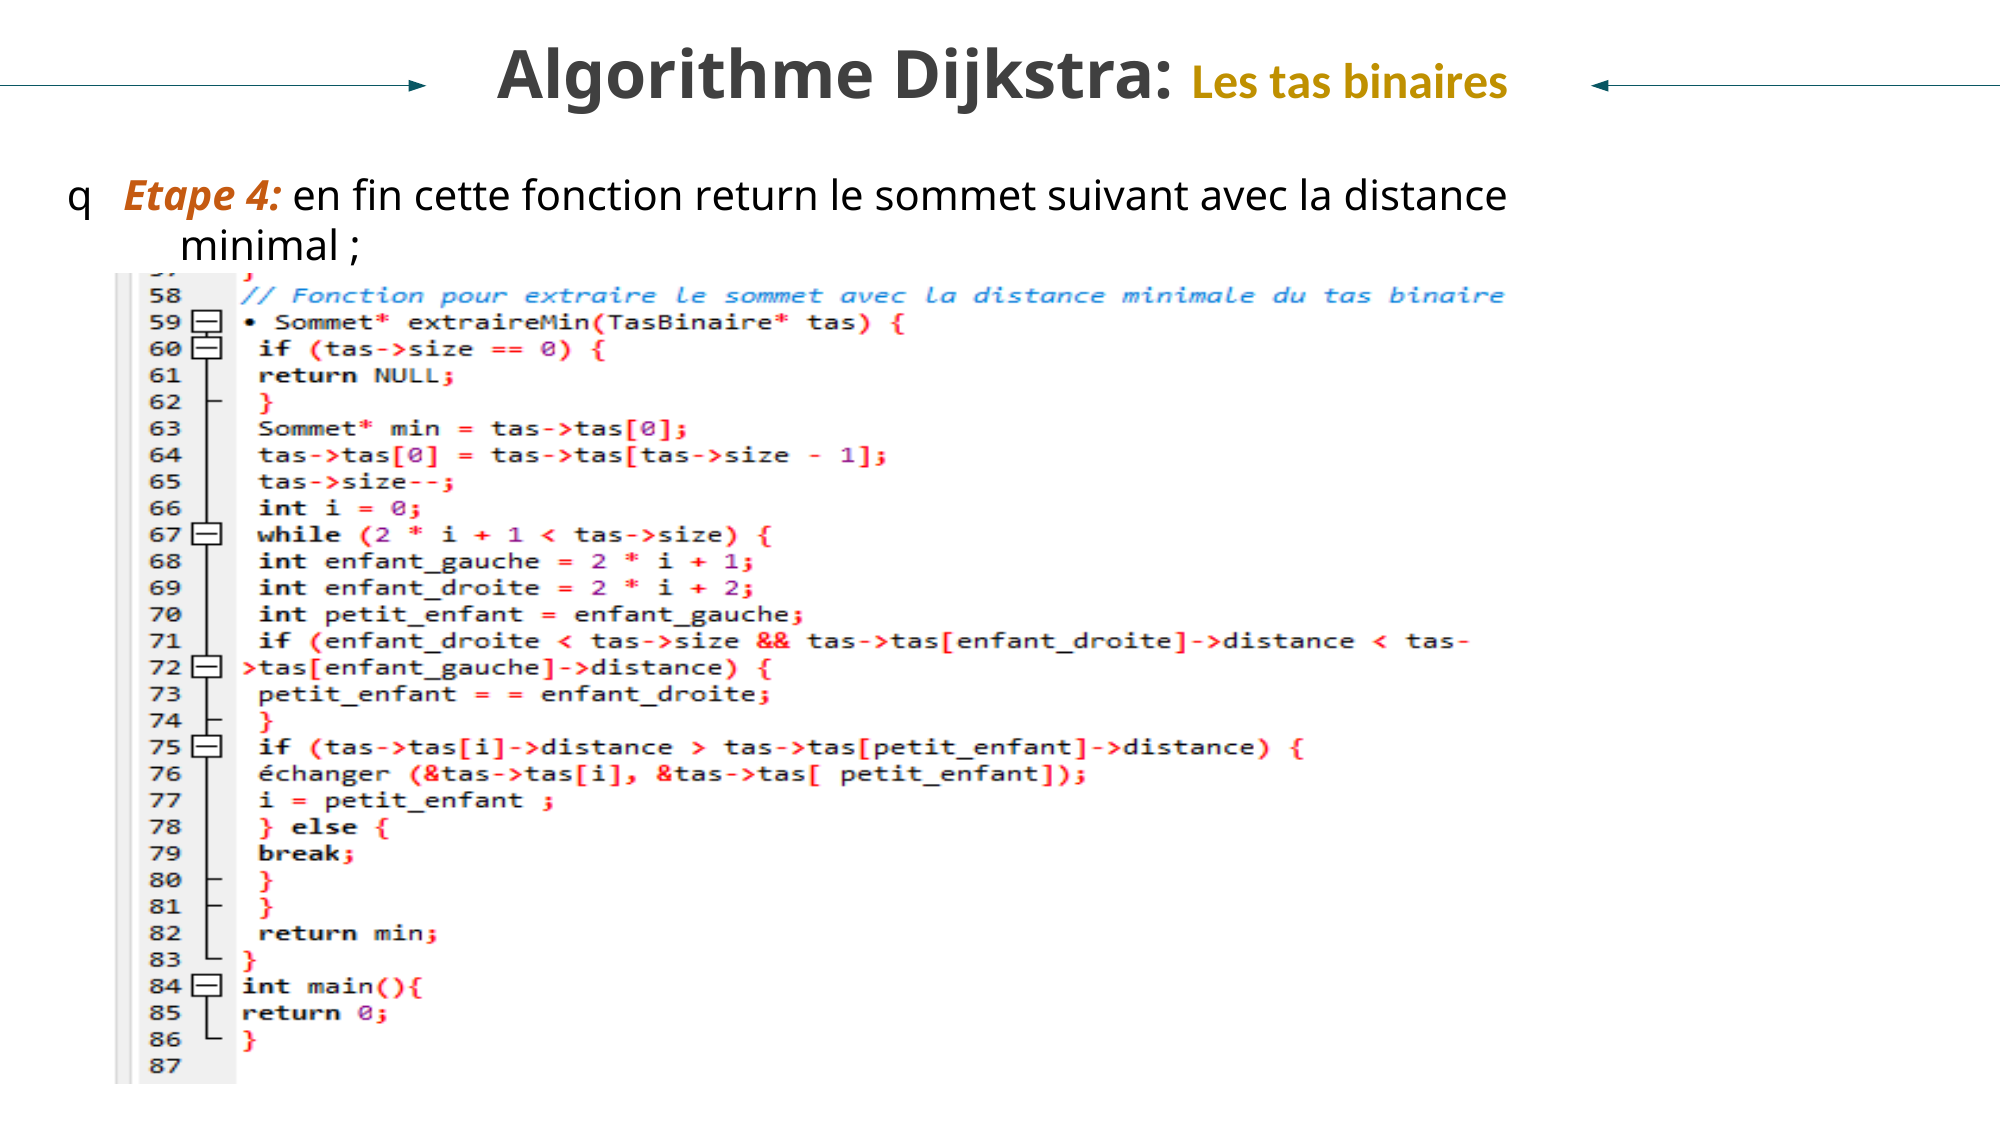

Algorithme Dijkstra: Les tas binaires
# Analyse du projet : diapositive 3
Etape 4: en fin cette fonction return le sommet suivant avec la distance minimal ;